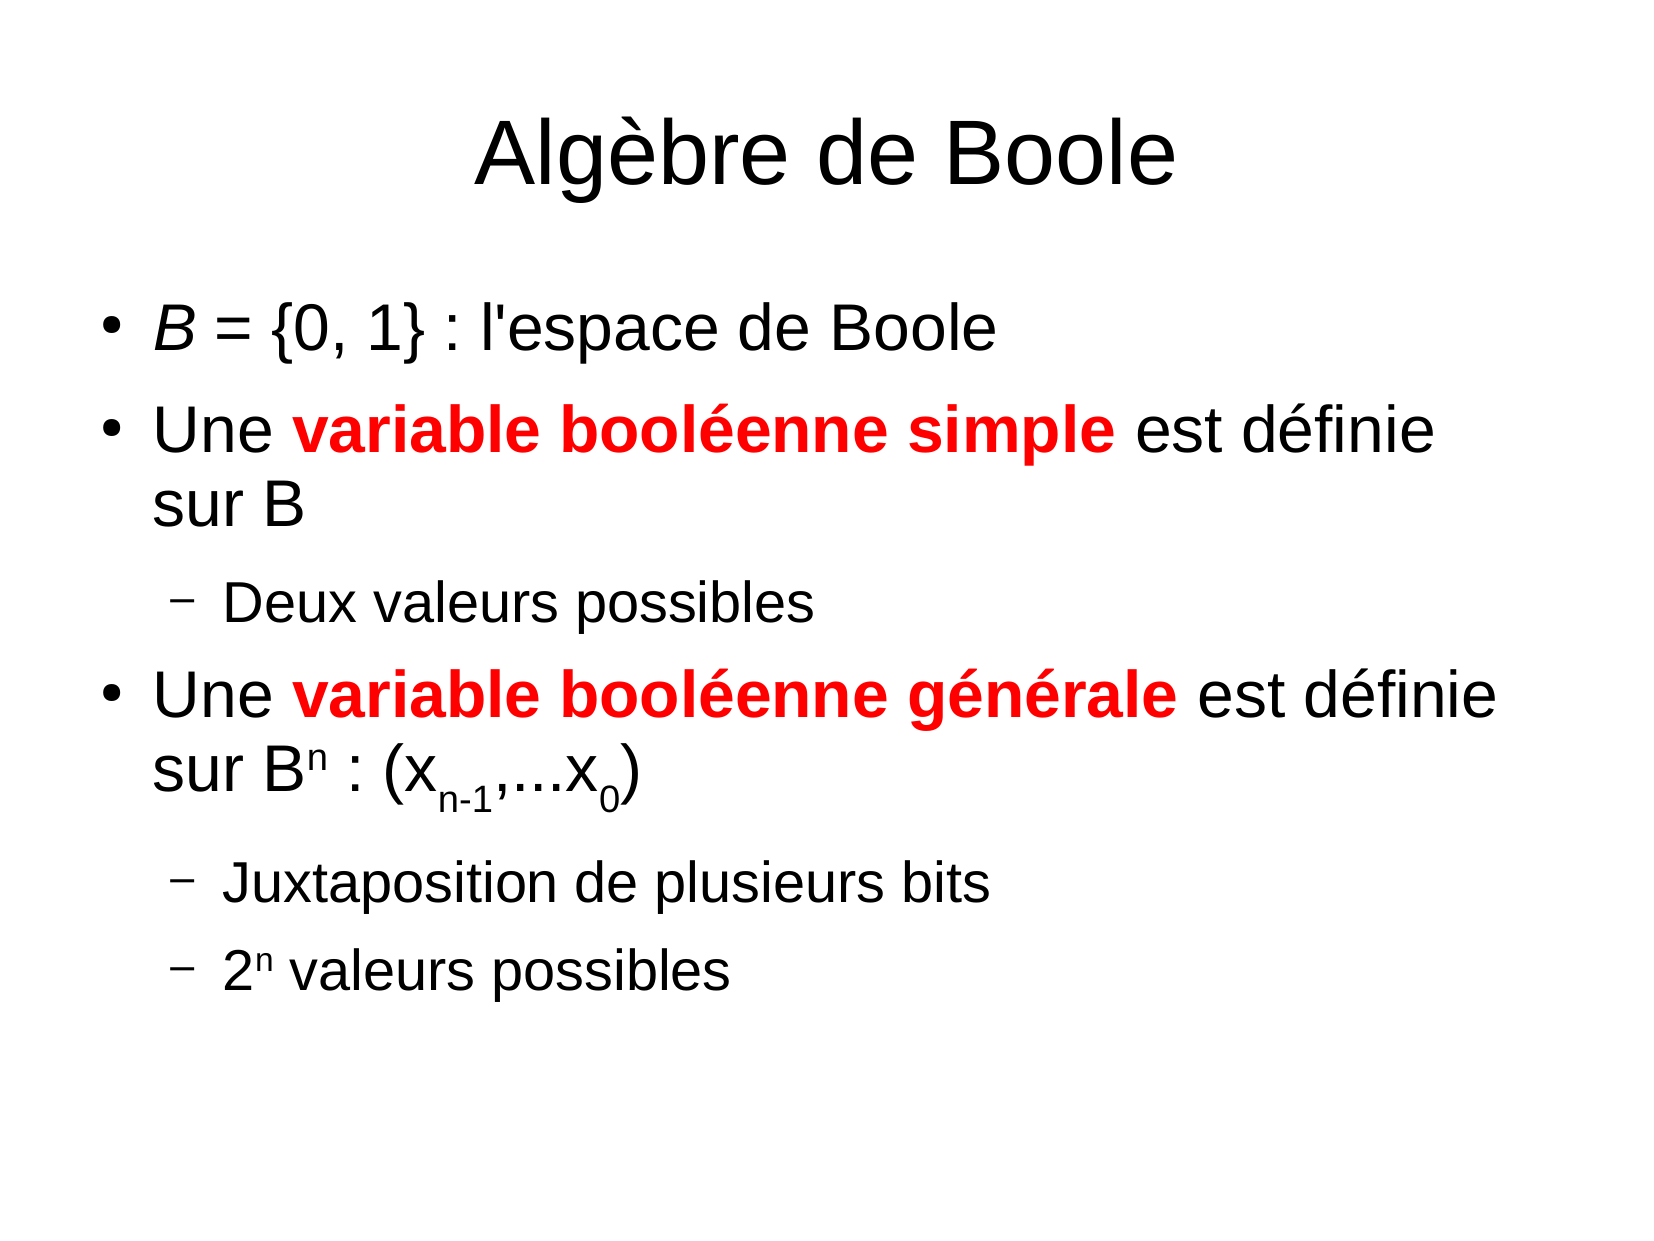

# Algèbre de Boole
B = {0, 1} : l'espace de Boole
Une variable booléenne simple est définie sur B
Deux valeurs possibles
Une variable booléenne générale est définie sur Bn : (xn-1,...x0)
Juxtaposition de plusieurs bits
2n valeurs possibles